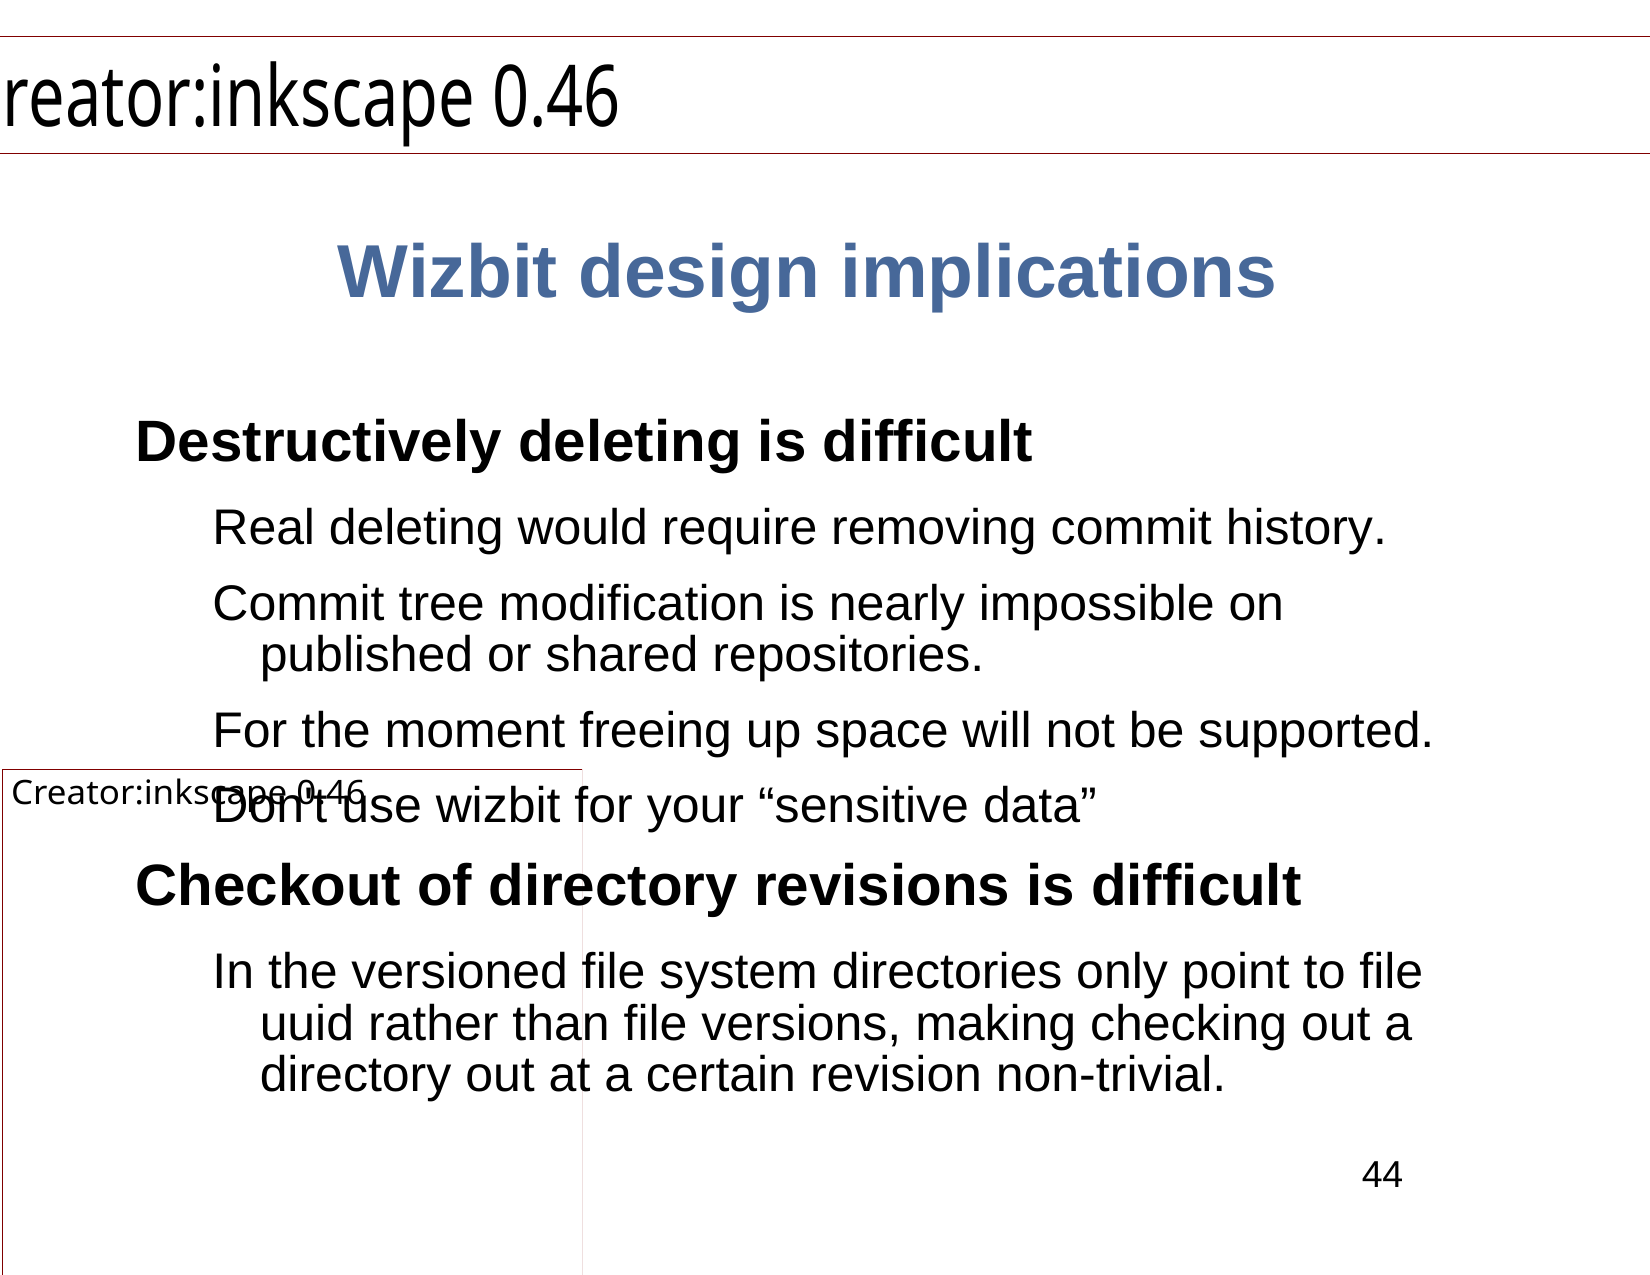

# Wizbit design implications
Destructively deleting is difficult
Real deleting would require removing commit history.
Commit tree modification is nearly impossible on published or shared repositories.
For the moment freeing up space will not be supported.
Don't use wizbit for your “sensitive data”
Checkout of directory revisions is difficult
In the versioned file system directories only point to file uuid rather than file versions, making checking out a directory out at a certain revision non-trivial.